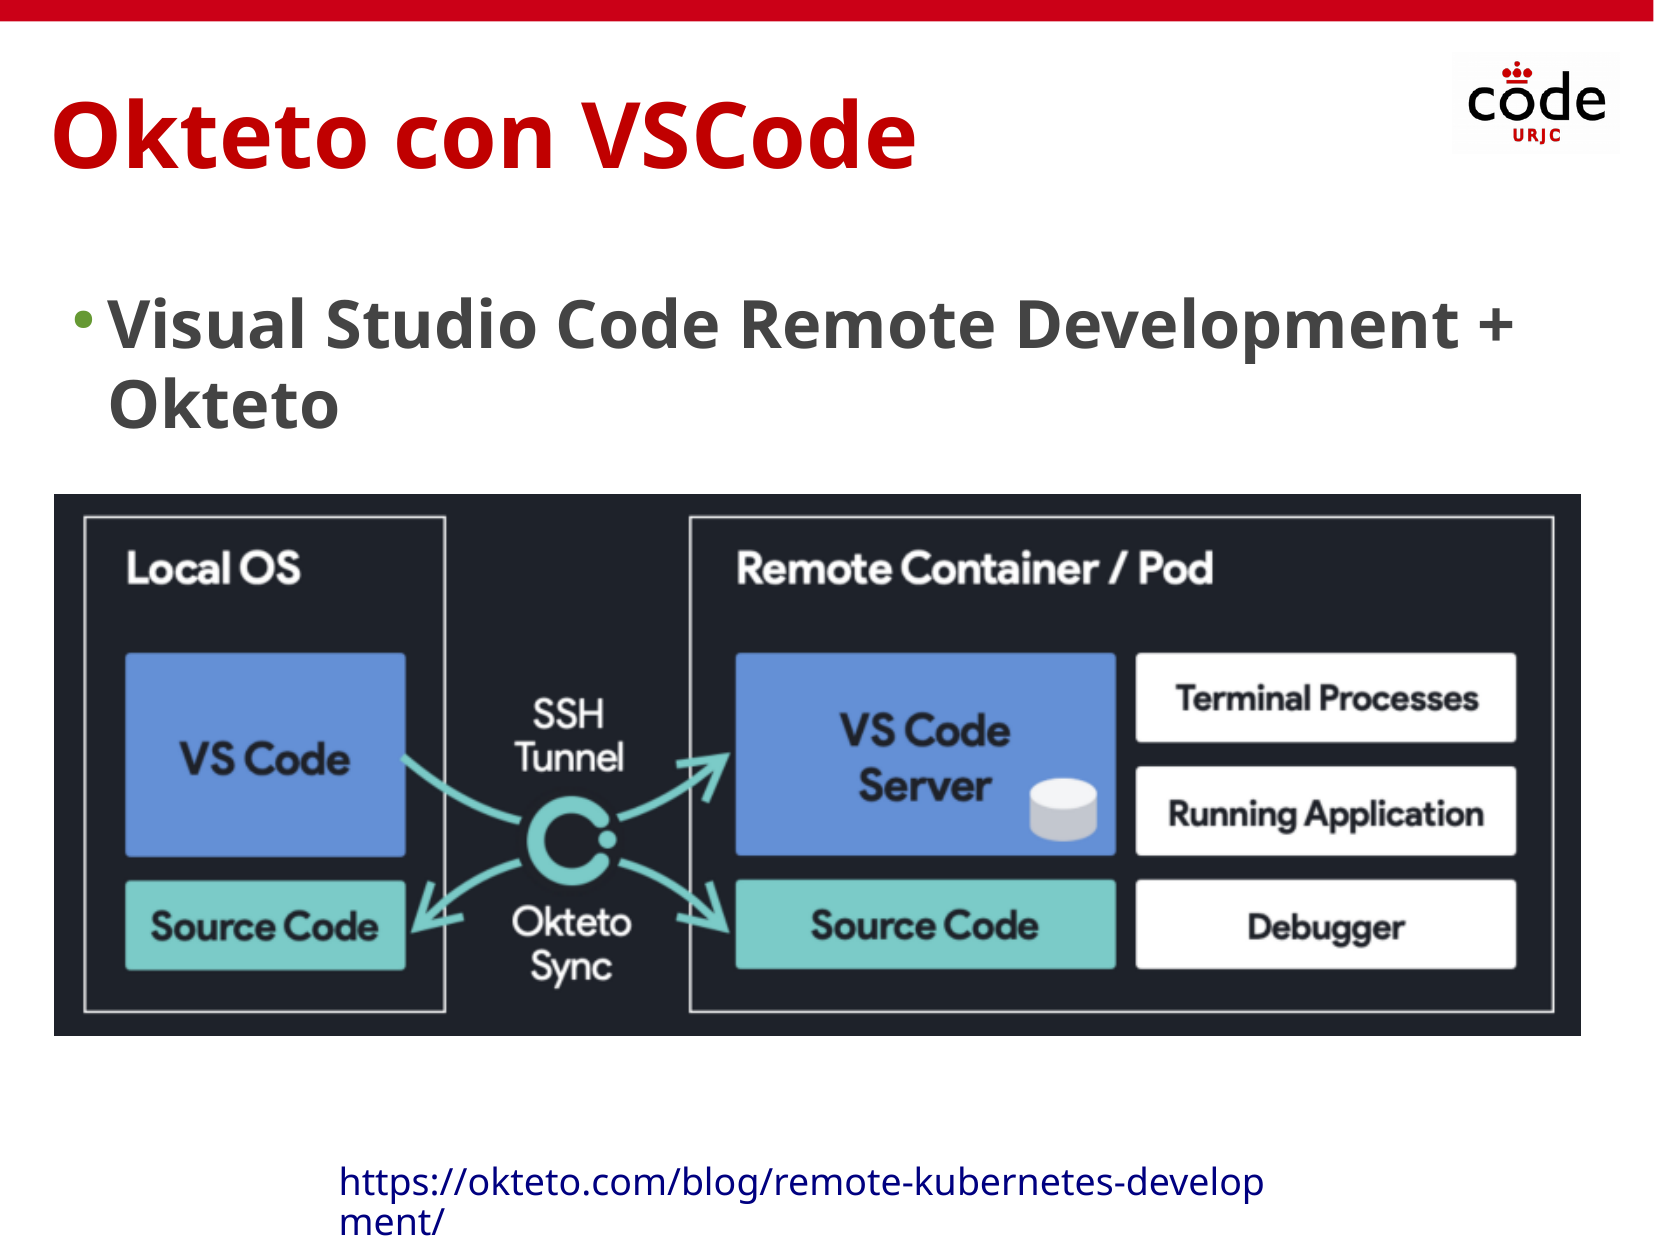

# Okteto con VSCode
Visual Studio Code Remote Development + Okteto
https://okteto.com/blog/remote-kubernetes-development/